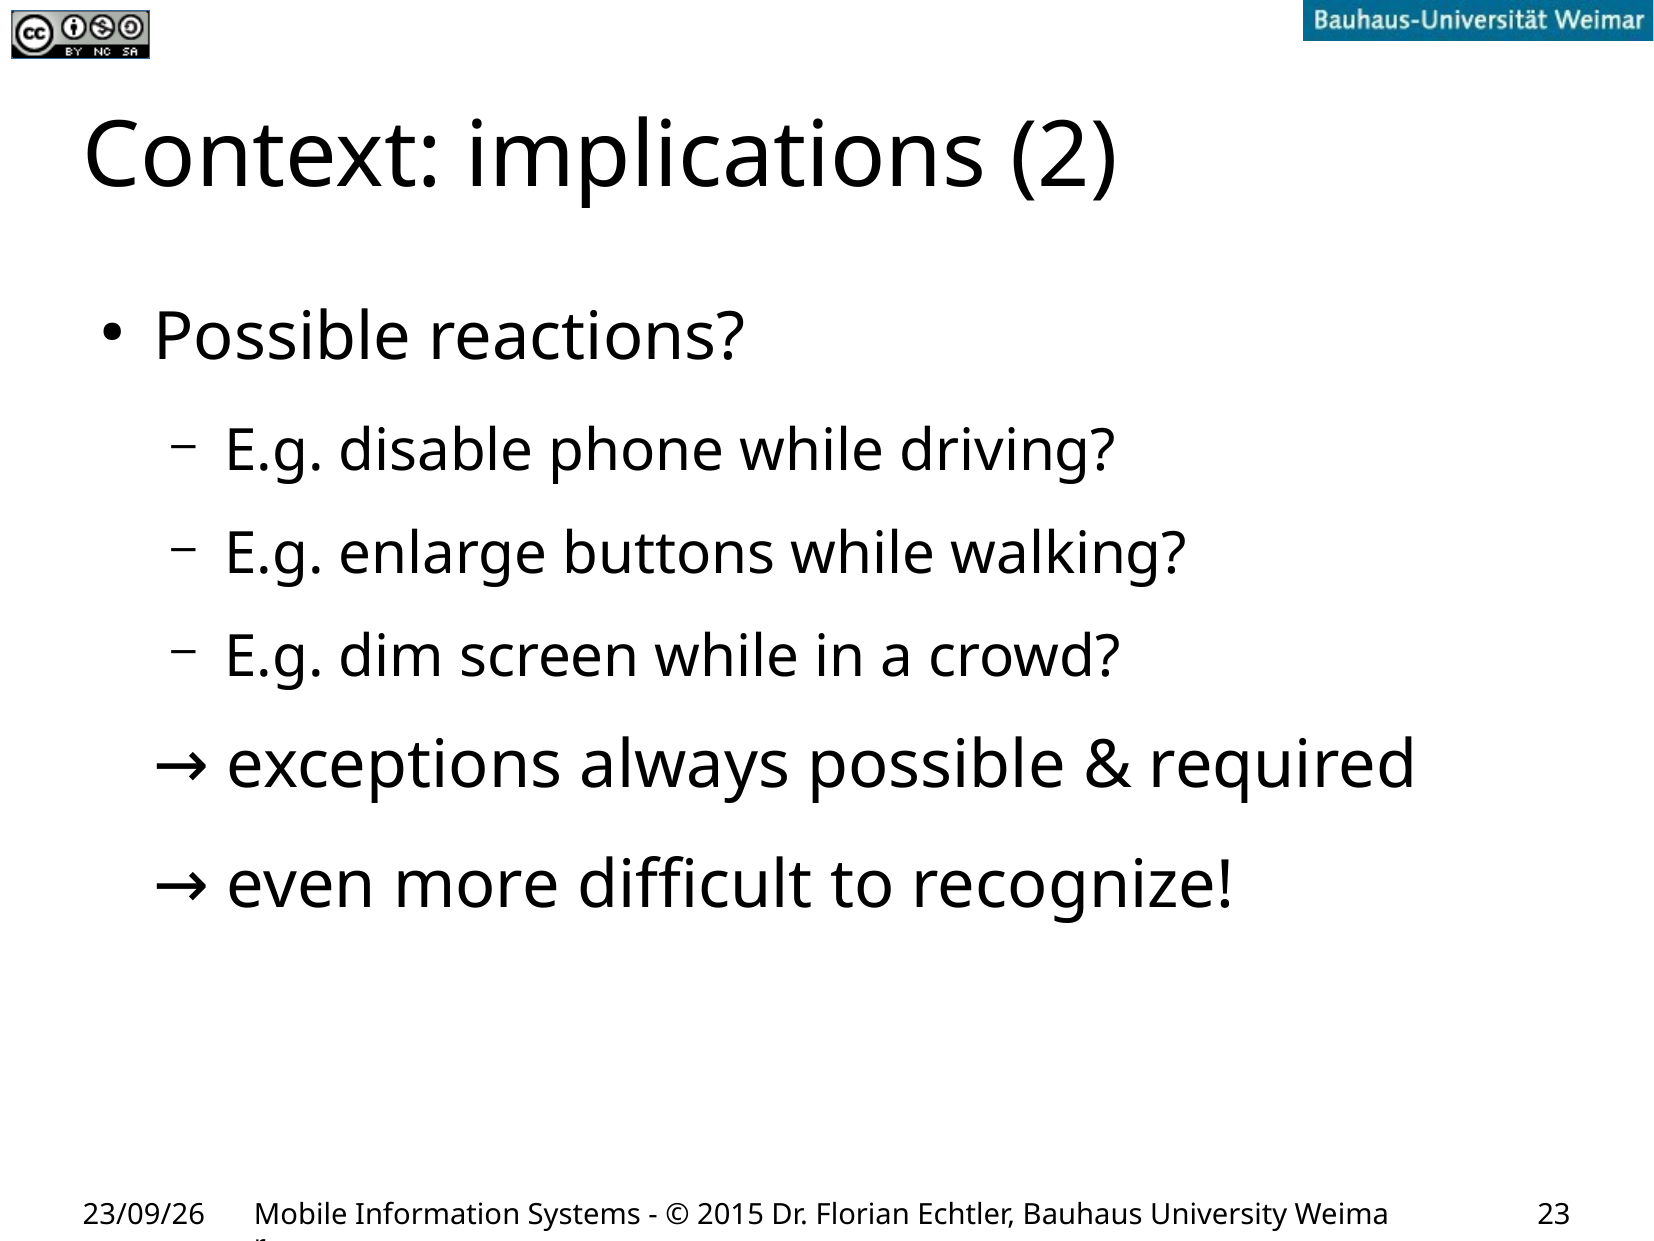

# Context: implications (2)
Possible reactions?
E.g. disable phone while driving?
E.g. enlarge buttons while walking?
E.g. dim screen while in a crowd?
→ exceptions always possible & required
→ even more difficult to recognize!
Mobile Information Systems - © 2015 Dr. Florian Echtler, Bauhaus University Weimar
23